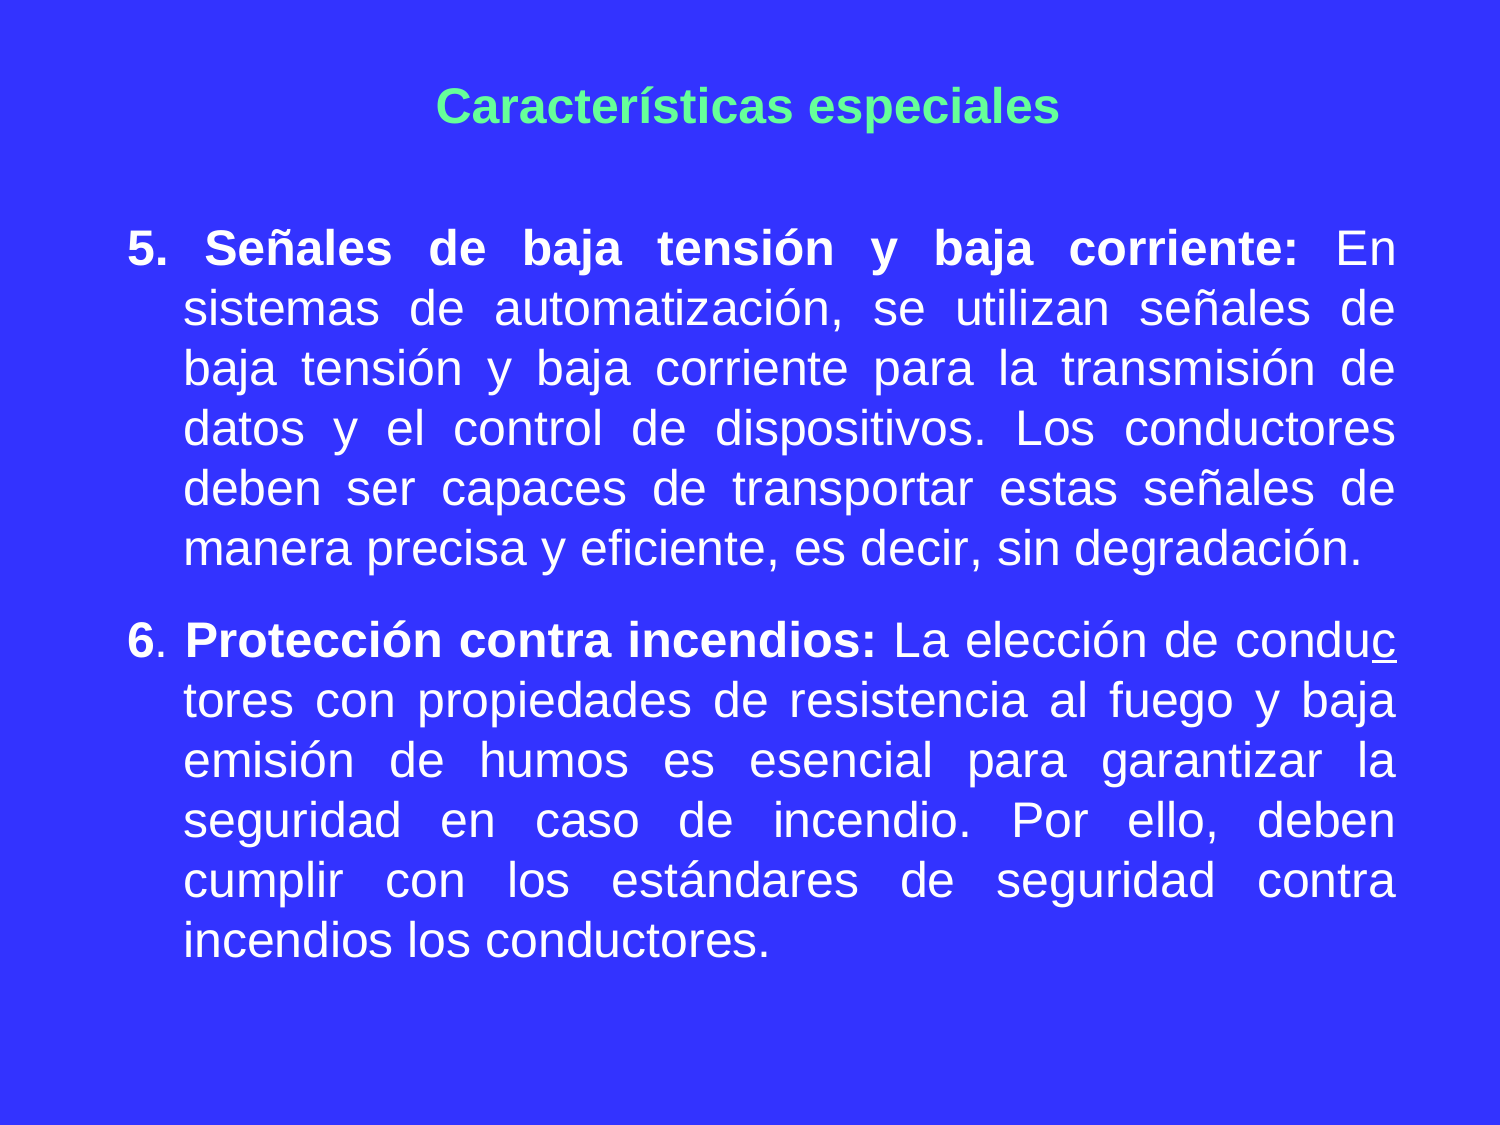

Características especiales
5. Señales de baja tensión y baja corriente: En sistemas de automatización, se utilizan señales de baja tensión y baja corriente para la transmisión de datos y el control de dispositivos. Los conductores deben ser capaces de transportar estas señales de manera precisa y eficiente, es decir, sin degradación.
6. Protección contra incendios: La elección de conduc tores con propiedades de resistencia al fuego y baja emisión de humos es esencial para garantizar la seguridad en caso de incendio. Por ello, deben cumplir con los estándares de seguridad contra incendios los conductores.